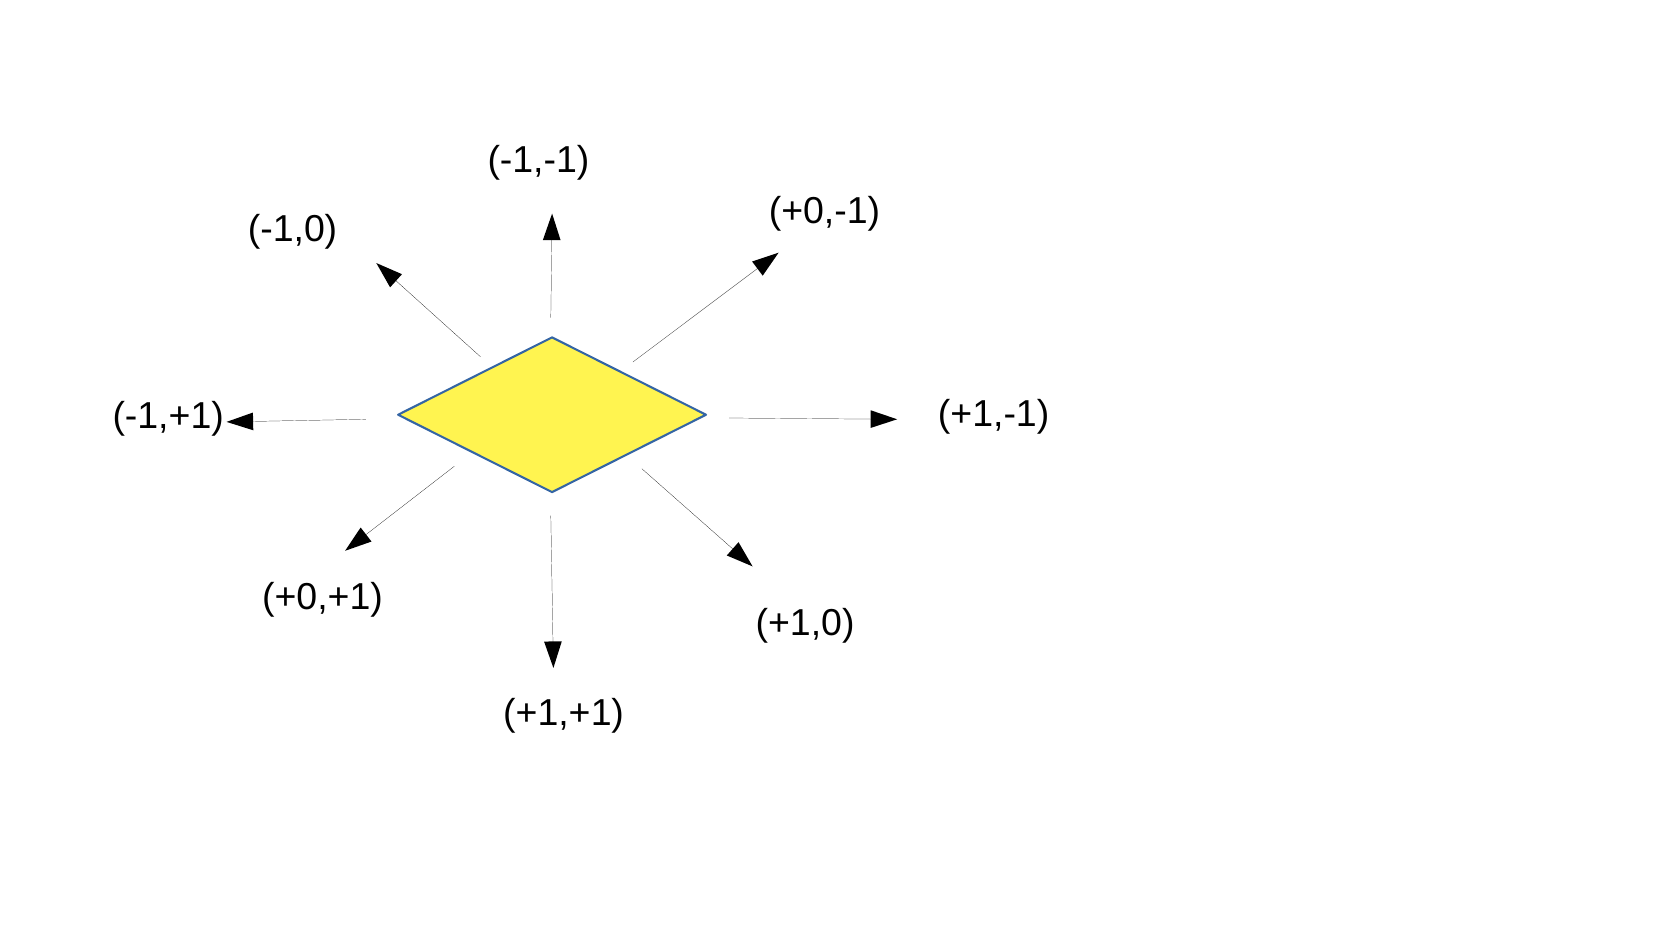

(-1,-1)
(+0,-1)
(-1,0)
(+1,-1)
(-1,+1)
(+0,+1)
(+1,0)
(+1,+1)